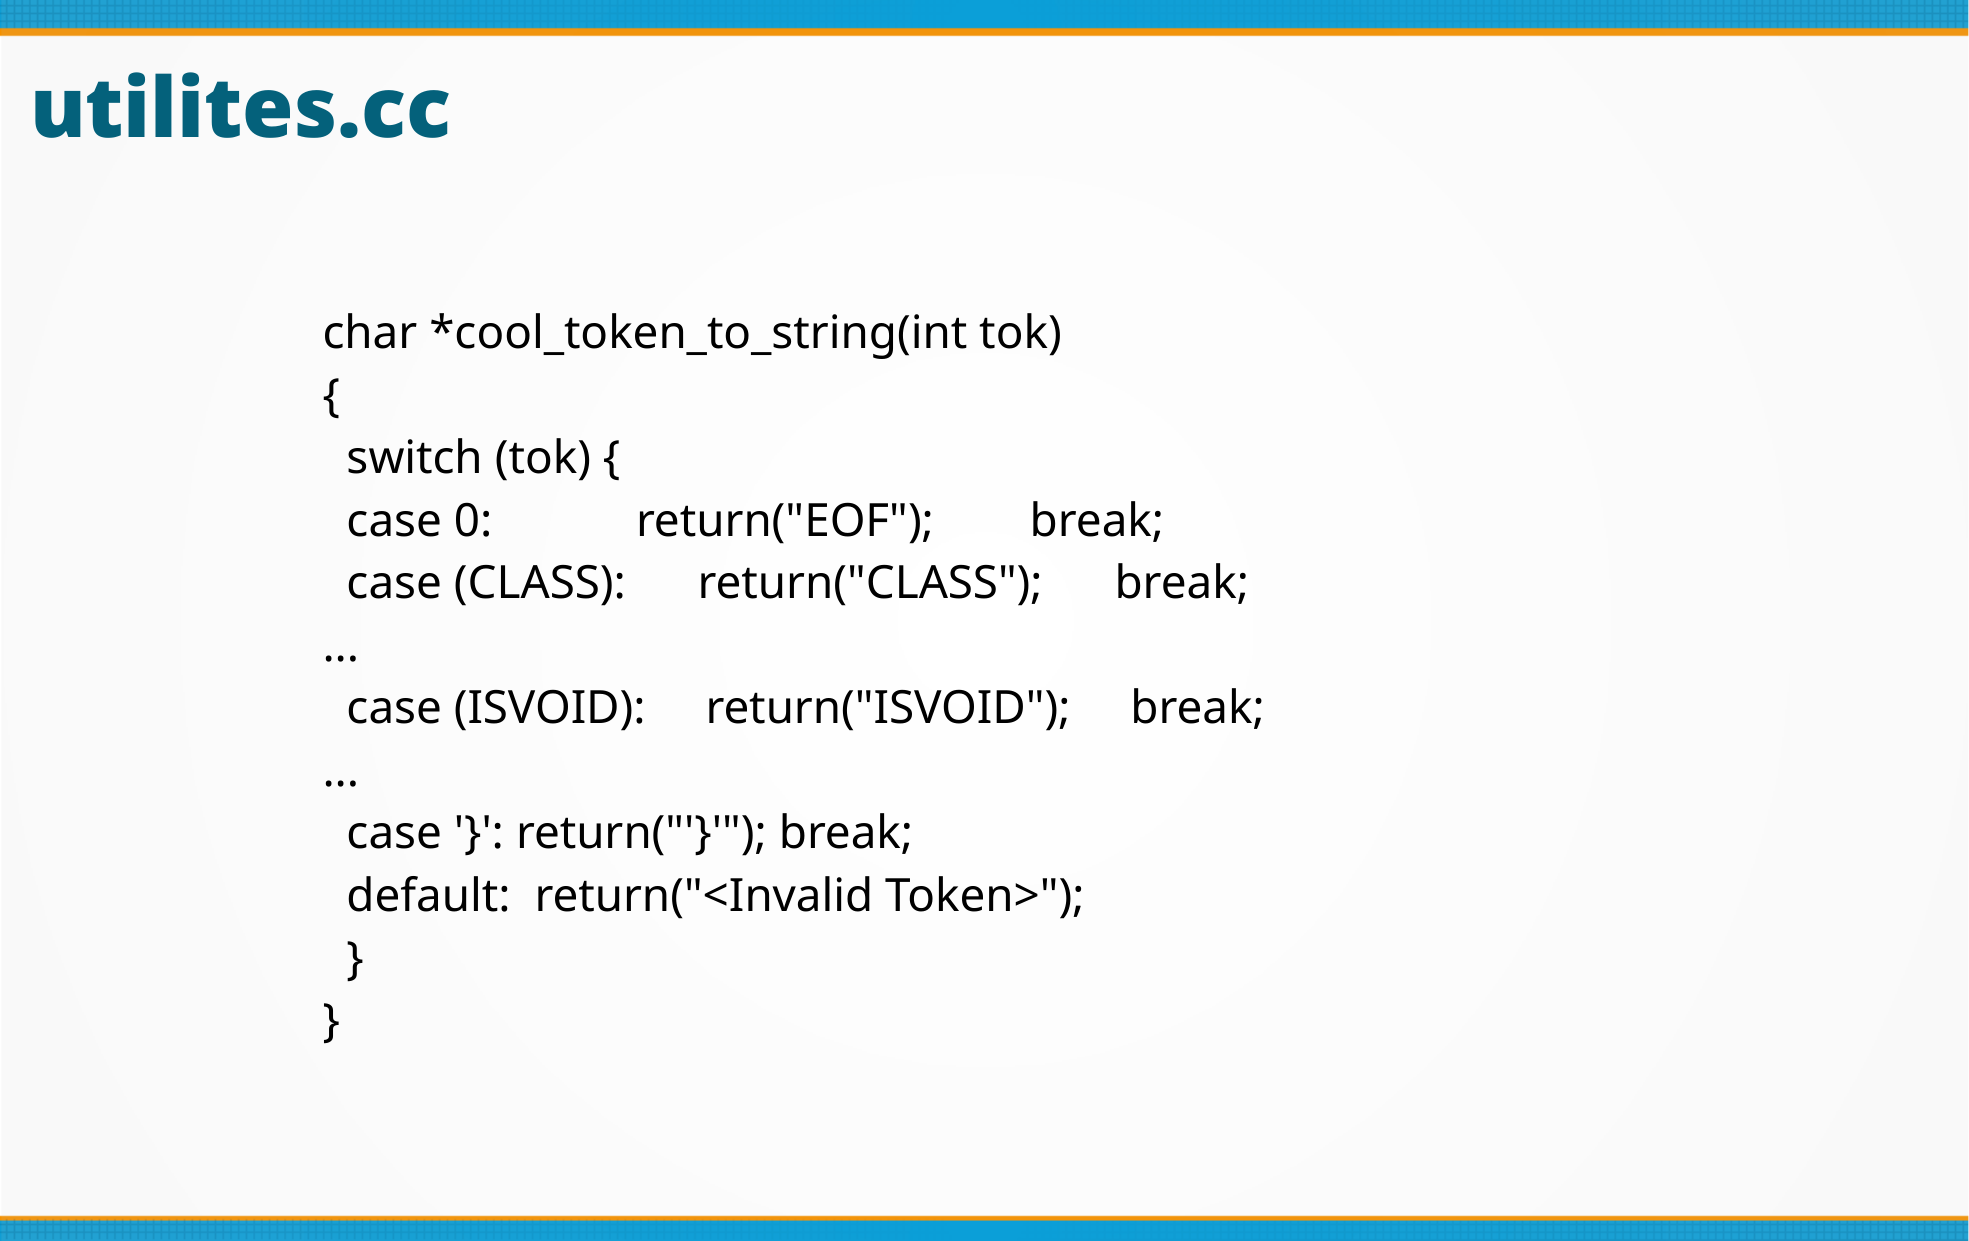

# utilites.cc
char *cool_token_to_string(int tok)
{
 switch (tok) {
 case 0: return("EOF"); break;
 case (CLASS): return("CLASS"); break;
...
 case (ISVOID): return("ISVOID"); break;
...
 case '}': return("'}'"); break;
 default: return("<Invalid Token>");
 }
}